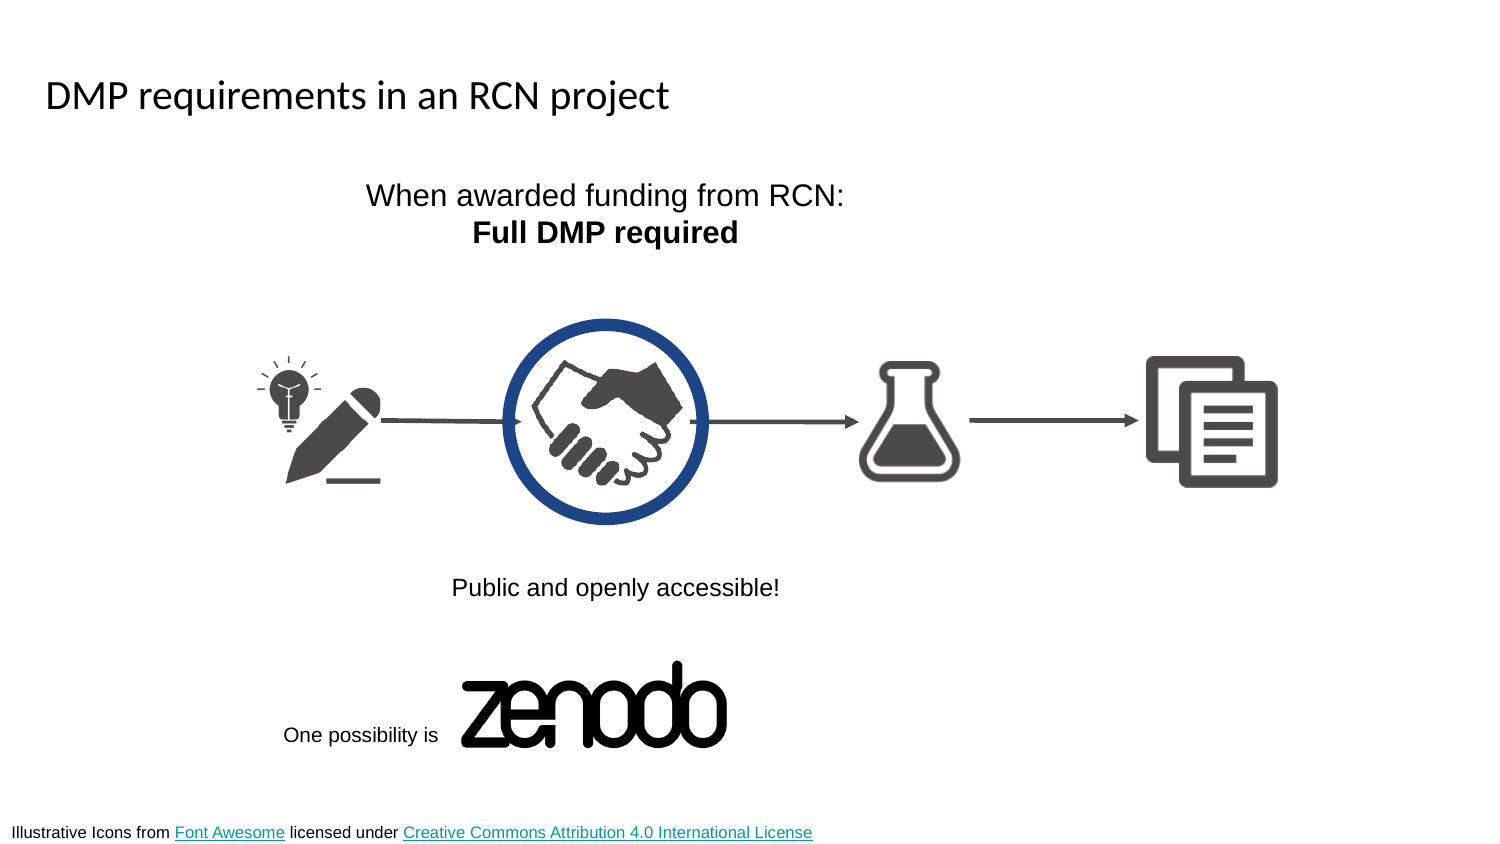

DMP requirements in an RCN project
When awarded funding from RCN:
Full DMP required
Public and openly accessible!
One possibility is
Illustrative Icons from Font Awesome licensed under Creative Commons Attribution 4.0 International License